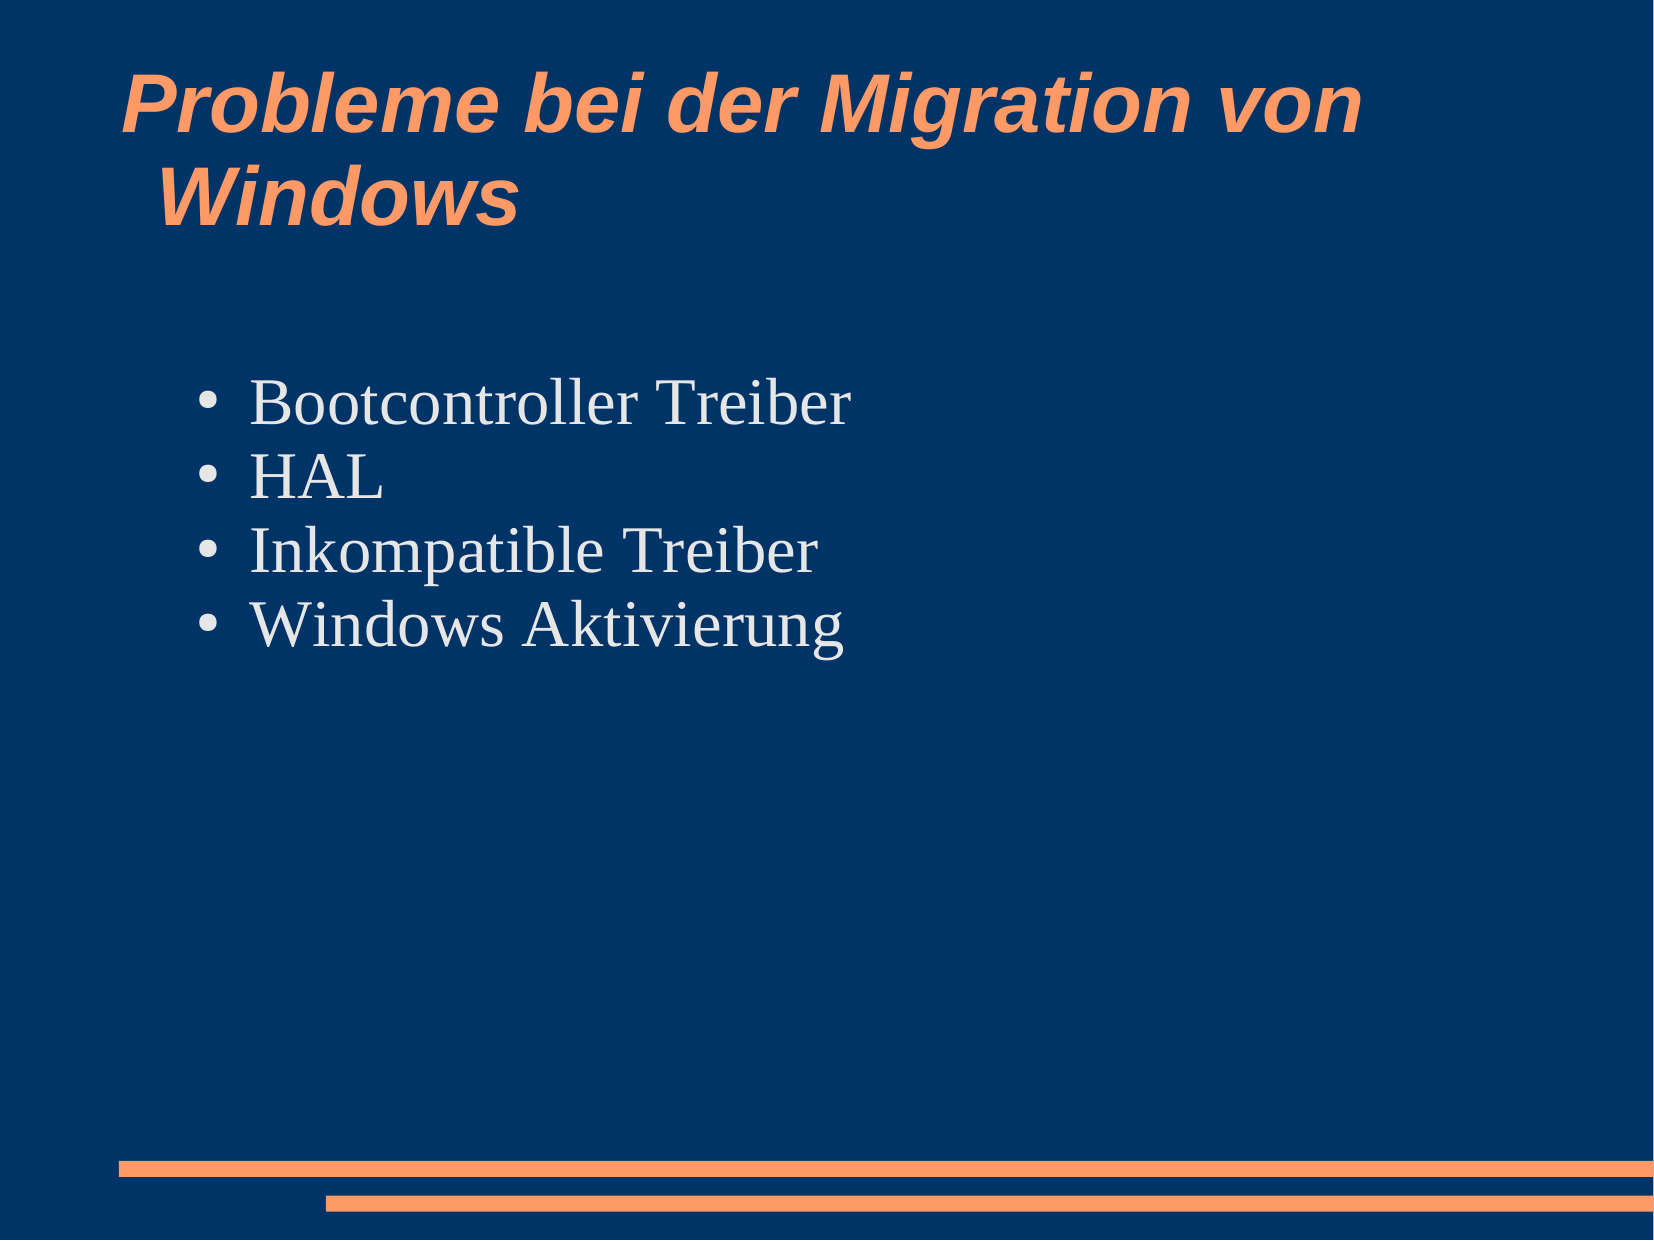

# Probleme bei der Migration von Windows
Bootcontroller Treiber
HAL
Inkompatible Treiber
Windows Aktivierung